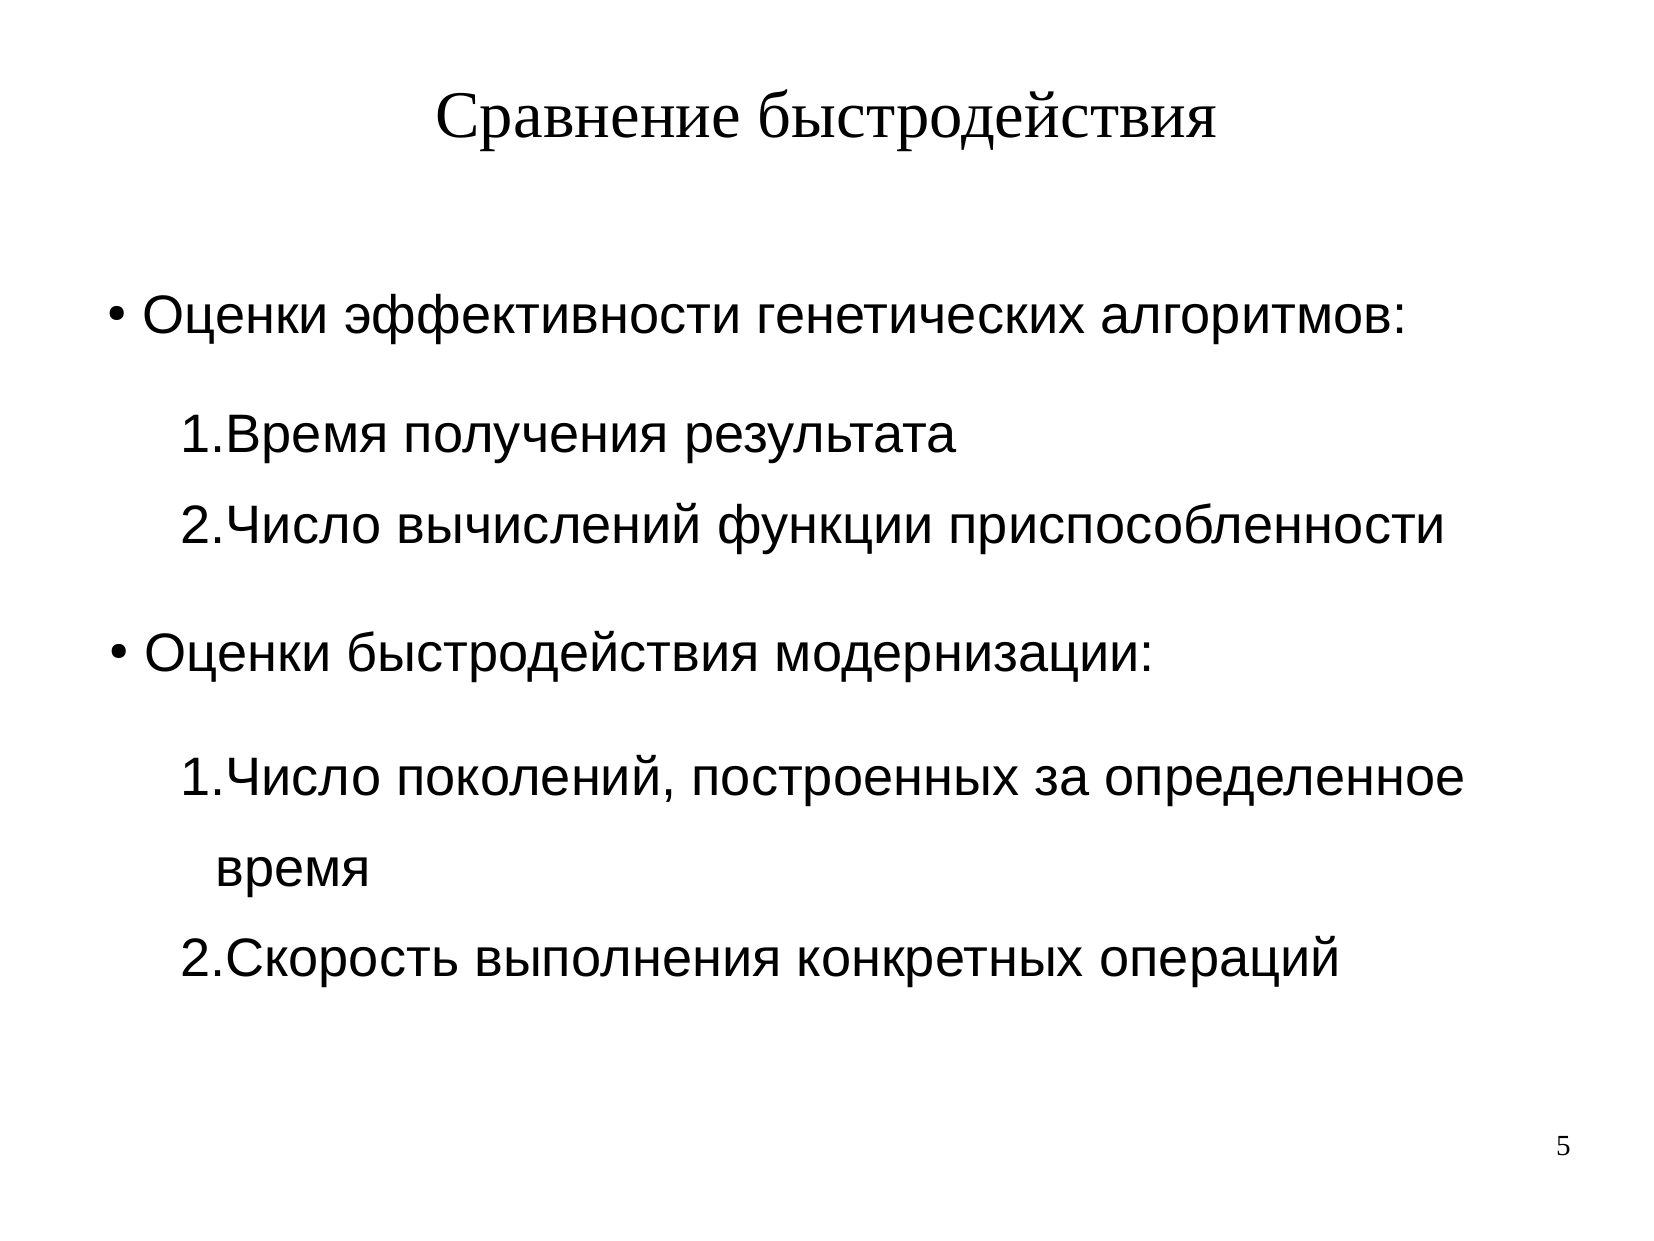

Сравнение быстродействия
Оценки эффективности генетических алгоритмов:
Время получения результата
Число вычислений функции приспособленности
Оценки быстродействия модернизации:
Число поколений, построенных за определенное время
Скорость выполнения конкретных операций
5